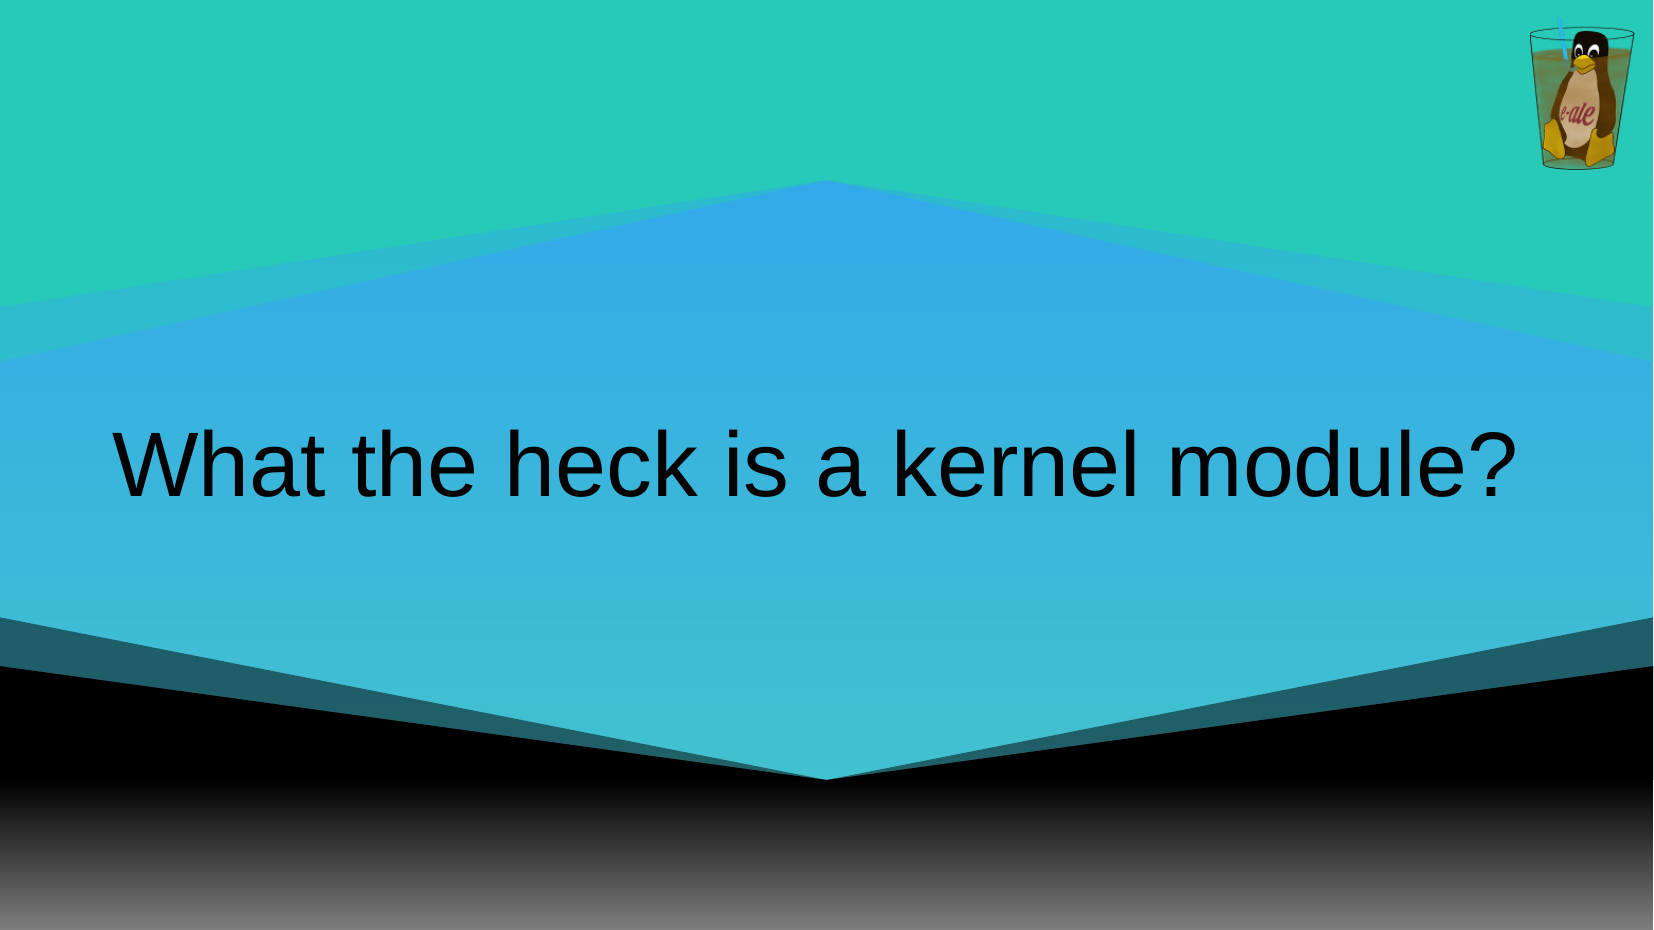

# What the heck is a kernel module?